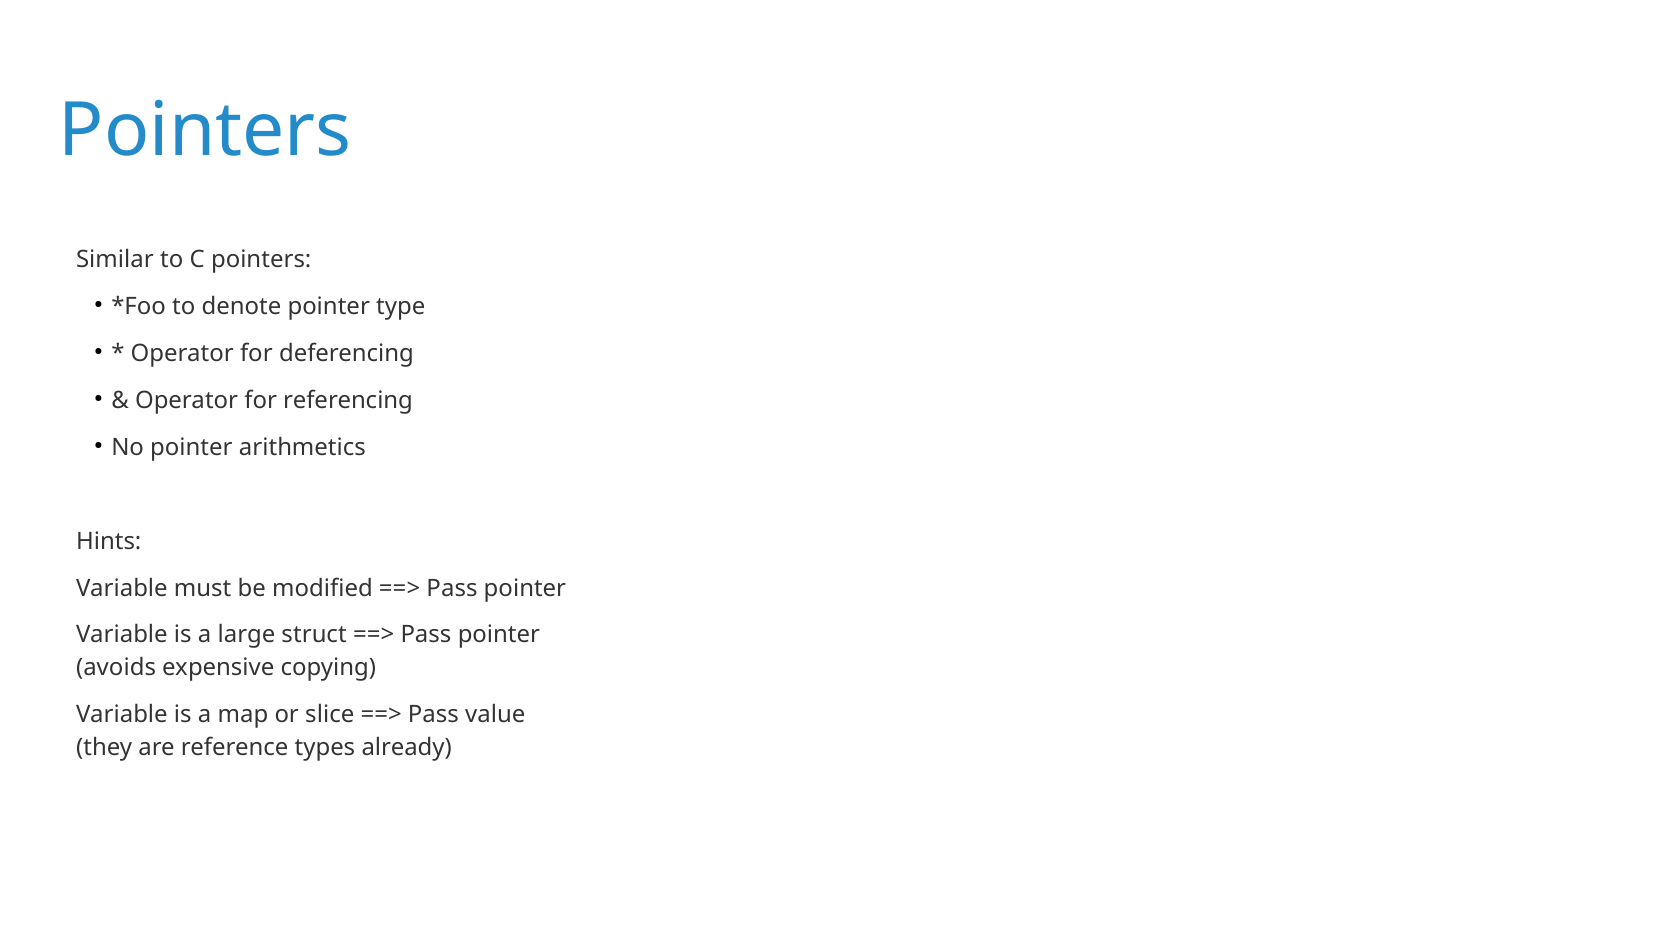

# Pointers
Similar to C pointers:
*Foo to denote pointer type
* Operator for deferencing
& Operator for referencing
No pointer arithmetics
Hints:
Variable must be modified ==> Pass pointer
Variable is a large struct ==> Pass pointer
(avoids expensive copying)
Variable is a map or slice ==> Pass value
(they are reference types already)